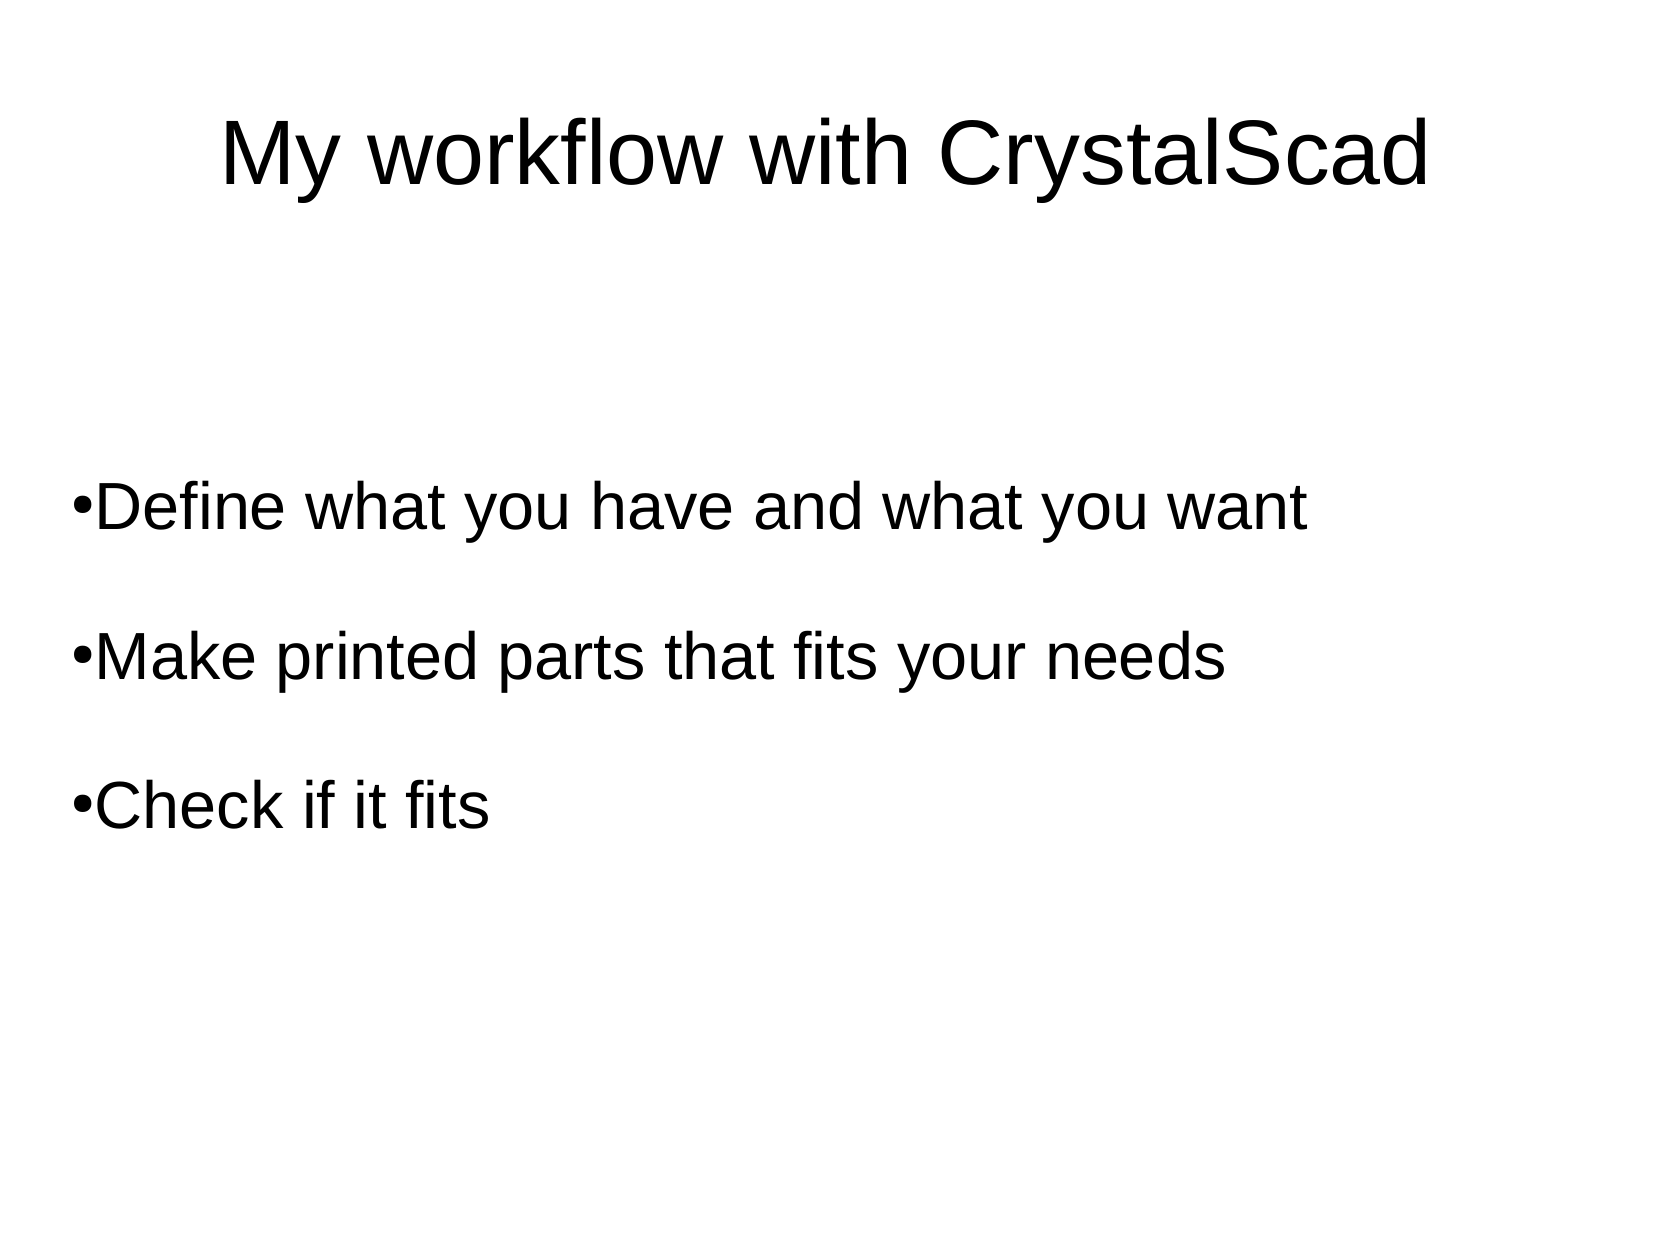

# My workflow with CrystalScad
Define what you have and what you want
Make printed parts that fits your needs
Check if it fits